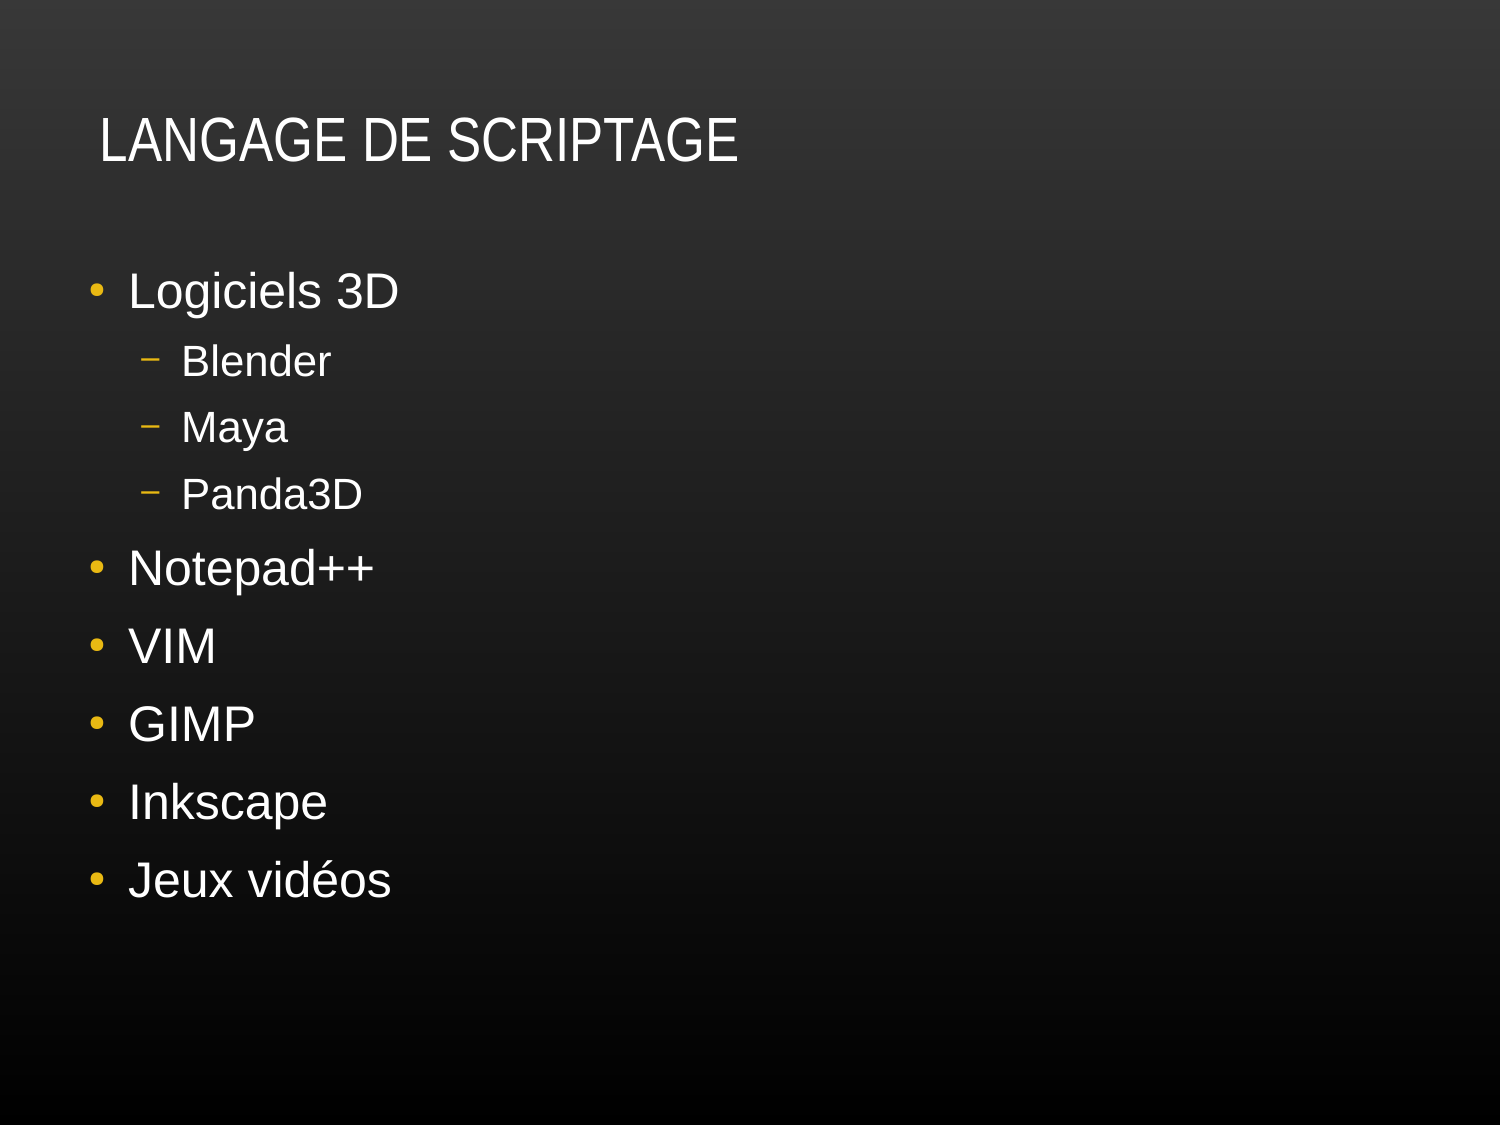

# langage de scriptage
Logiciels 3D
Blender
Maya
Panda3D
Notepad++
VIM
GIMP
Inkscape
Jeux vidéos